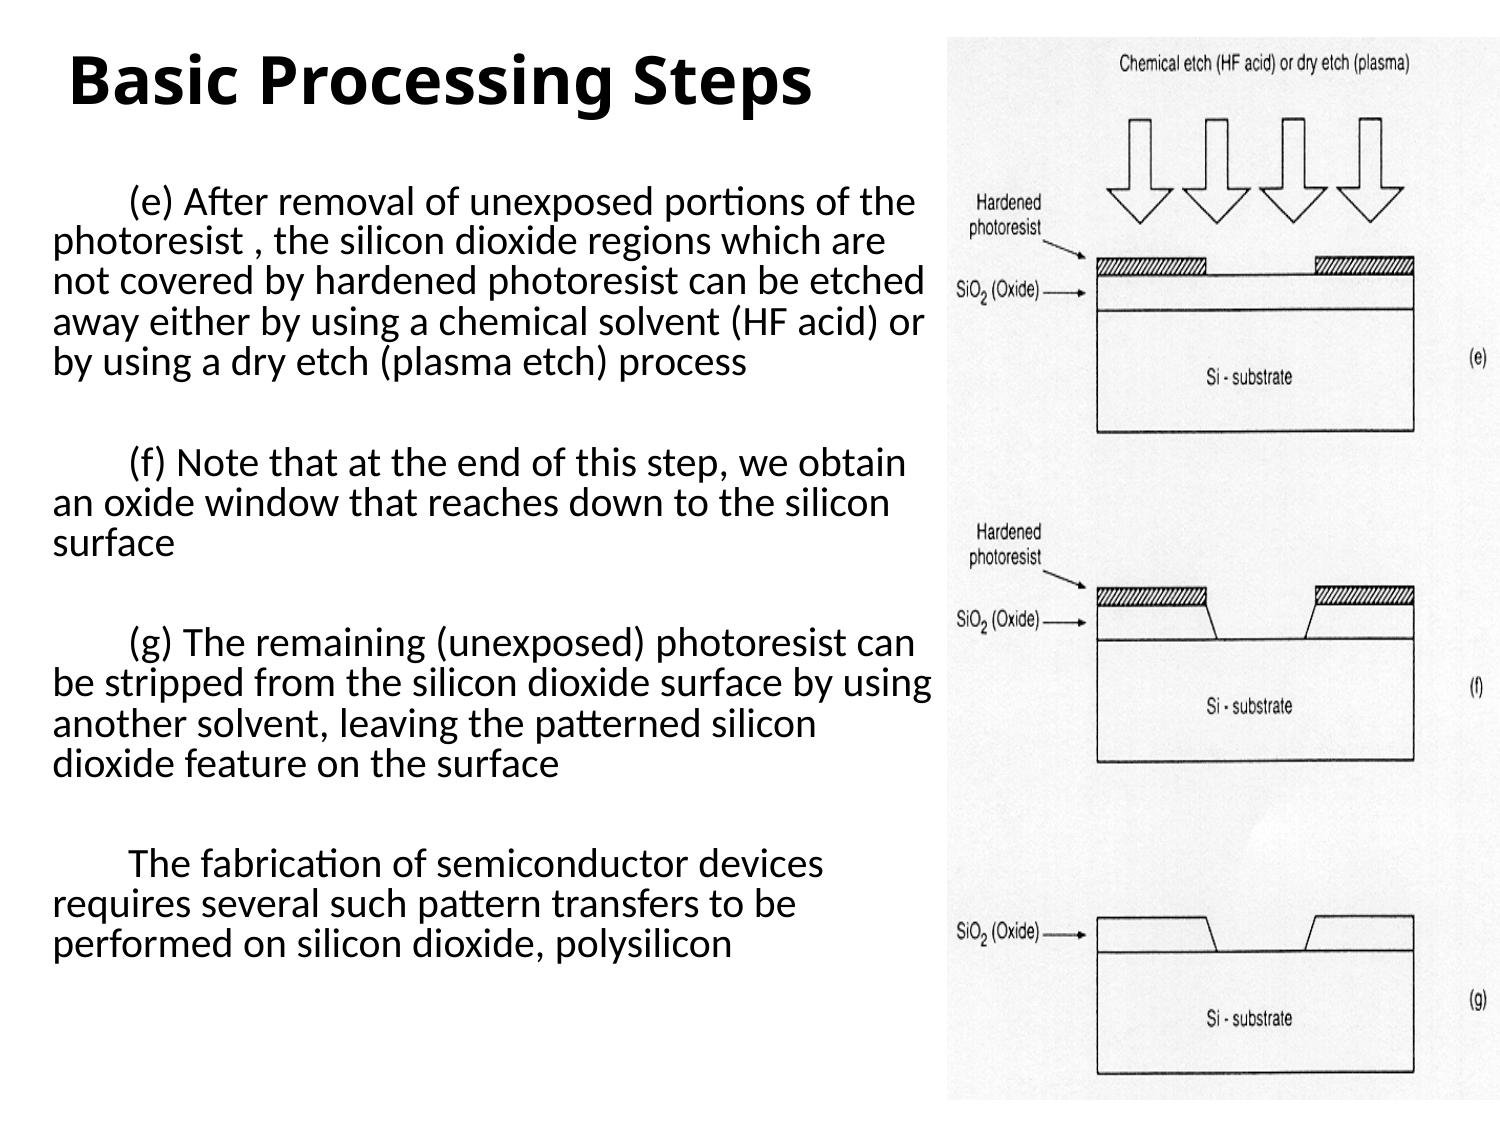

# Basic Processing Steps
(e) After removal of unexposed portions of the photoresist , the silicon dioxide regions which are not covered by hardened photoresist can be etched away either by using a chemical solvent (HF acid) or by using a dry etch (plasma etch) process
(f) Note that at the end of this step, we obtain an oxide window that reaches down to the silicon surface
(g) The remaining (unexposed) photoresist can be stripped from the silicon dioxide surface by using another solvent, leaving the patterned silicon dioxide feature on the surface
The fabrication of semiconductor devices requires several such pattern transfers to be performed on silicon dioxide, polysilicon, and metal.